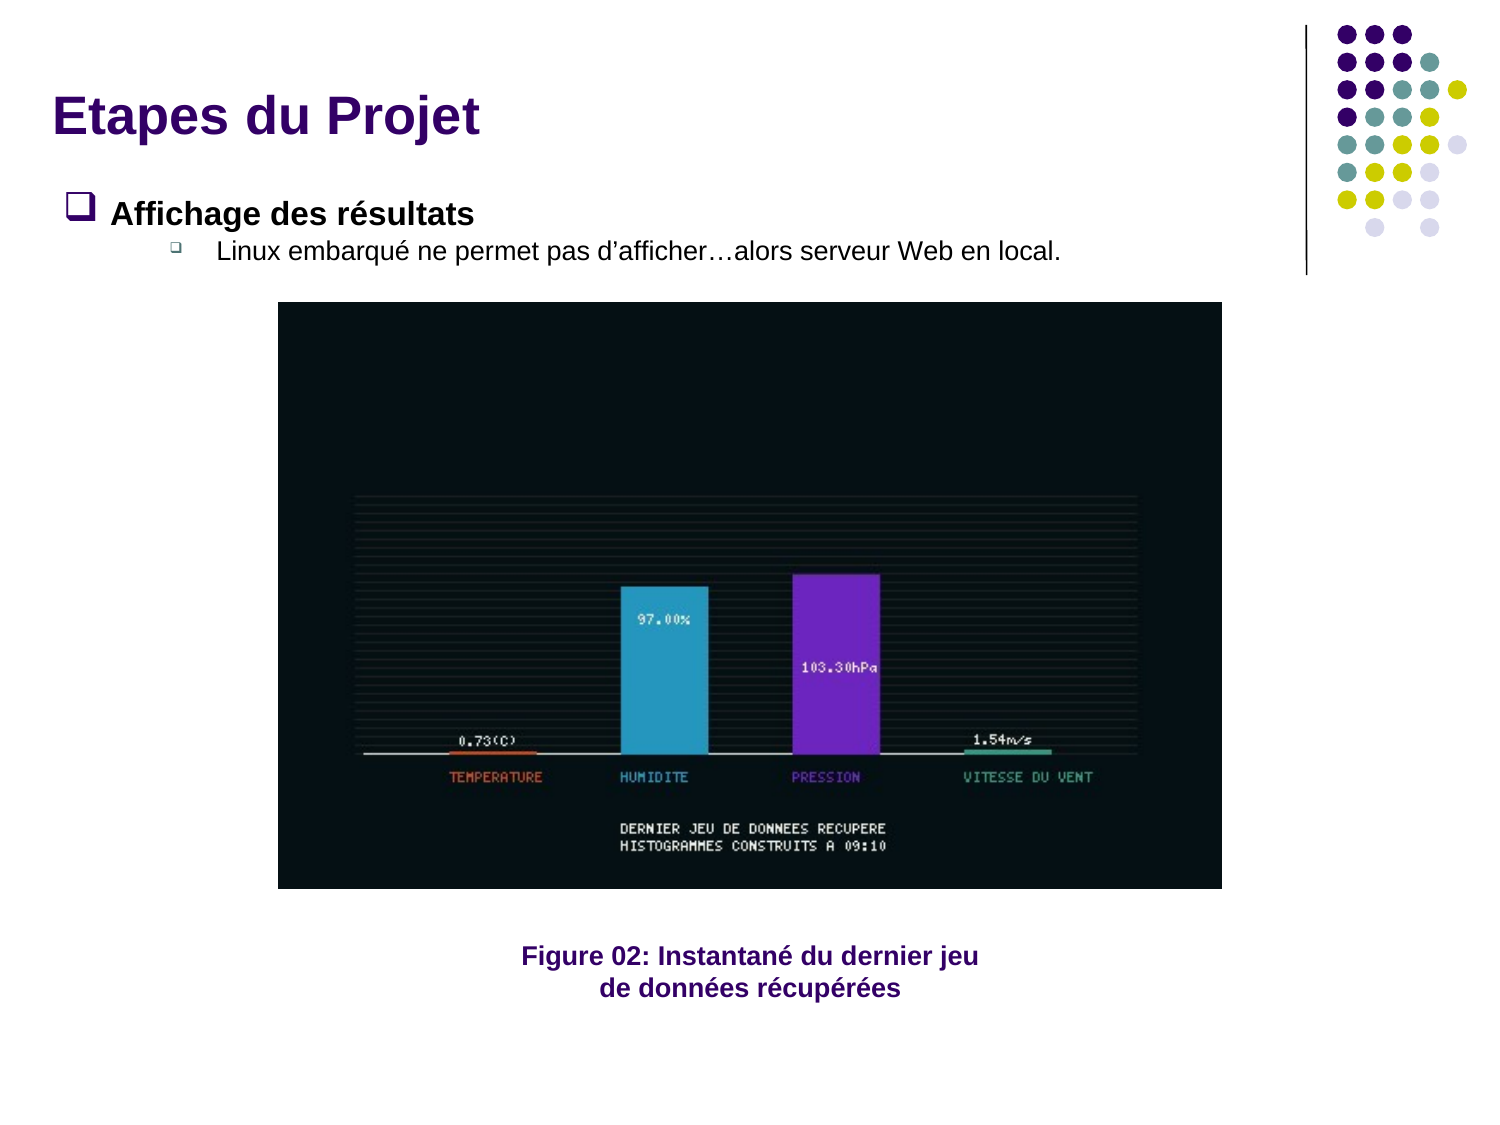

Etapes du Projet
Affichage des résultats
Linux embarqué ne permet pas d’afficher…alors serveur Web en local.
Figure 02: Instantané du dernier jeu de données récupérées